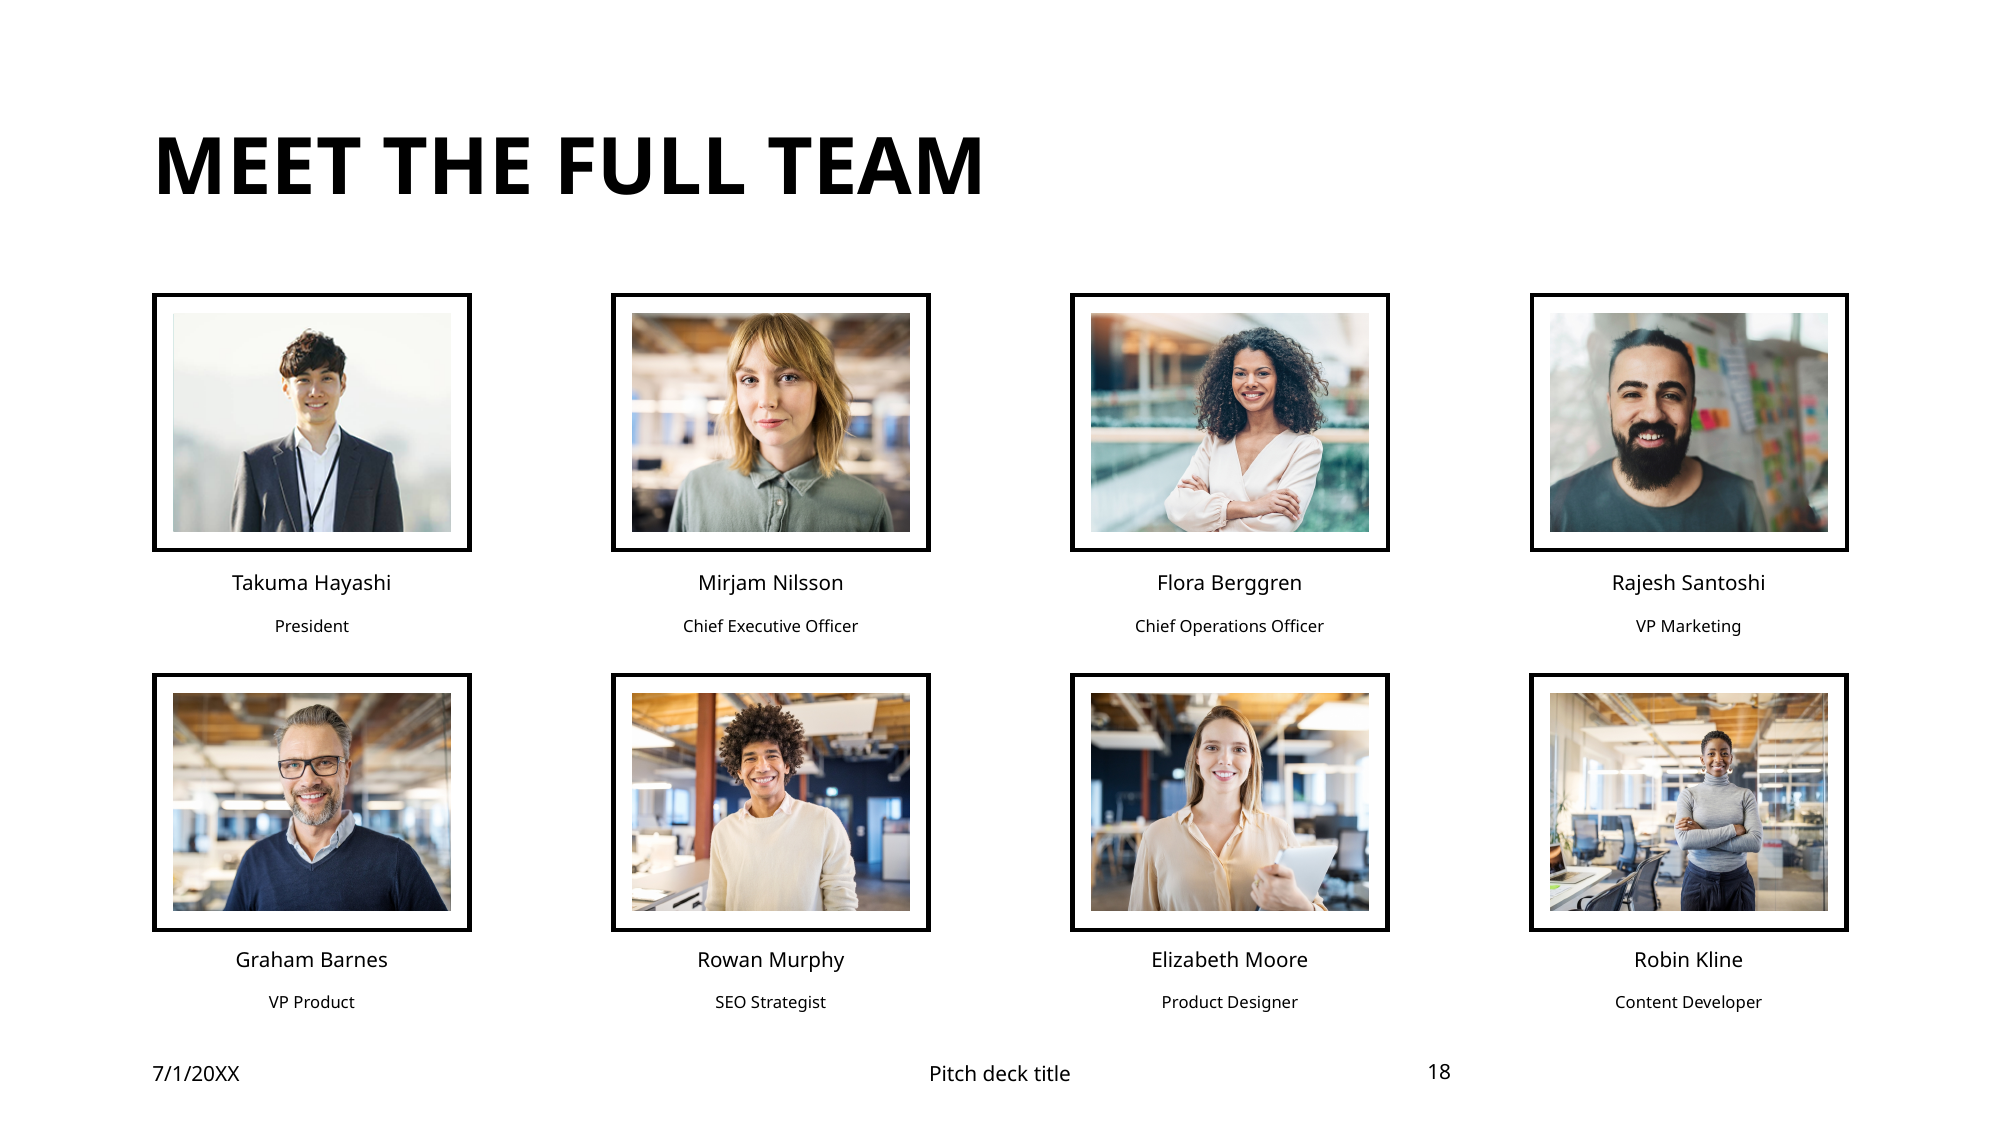

# MEET THE FULL TEAM
Takuma Hayashi
Mirjam Nilsson
Flora Berggren
Rajesh Santoshi
President
Chief Executive Officer
Chief Operations Officer
VP Marketing
Rowan Murphy
Elizabeth Moore
Robin Kline
Graham Barnes
VP Product
SEO Strategist
Product Designer
Content Developer
7/1/20XX
Pitch deck title